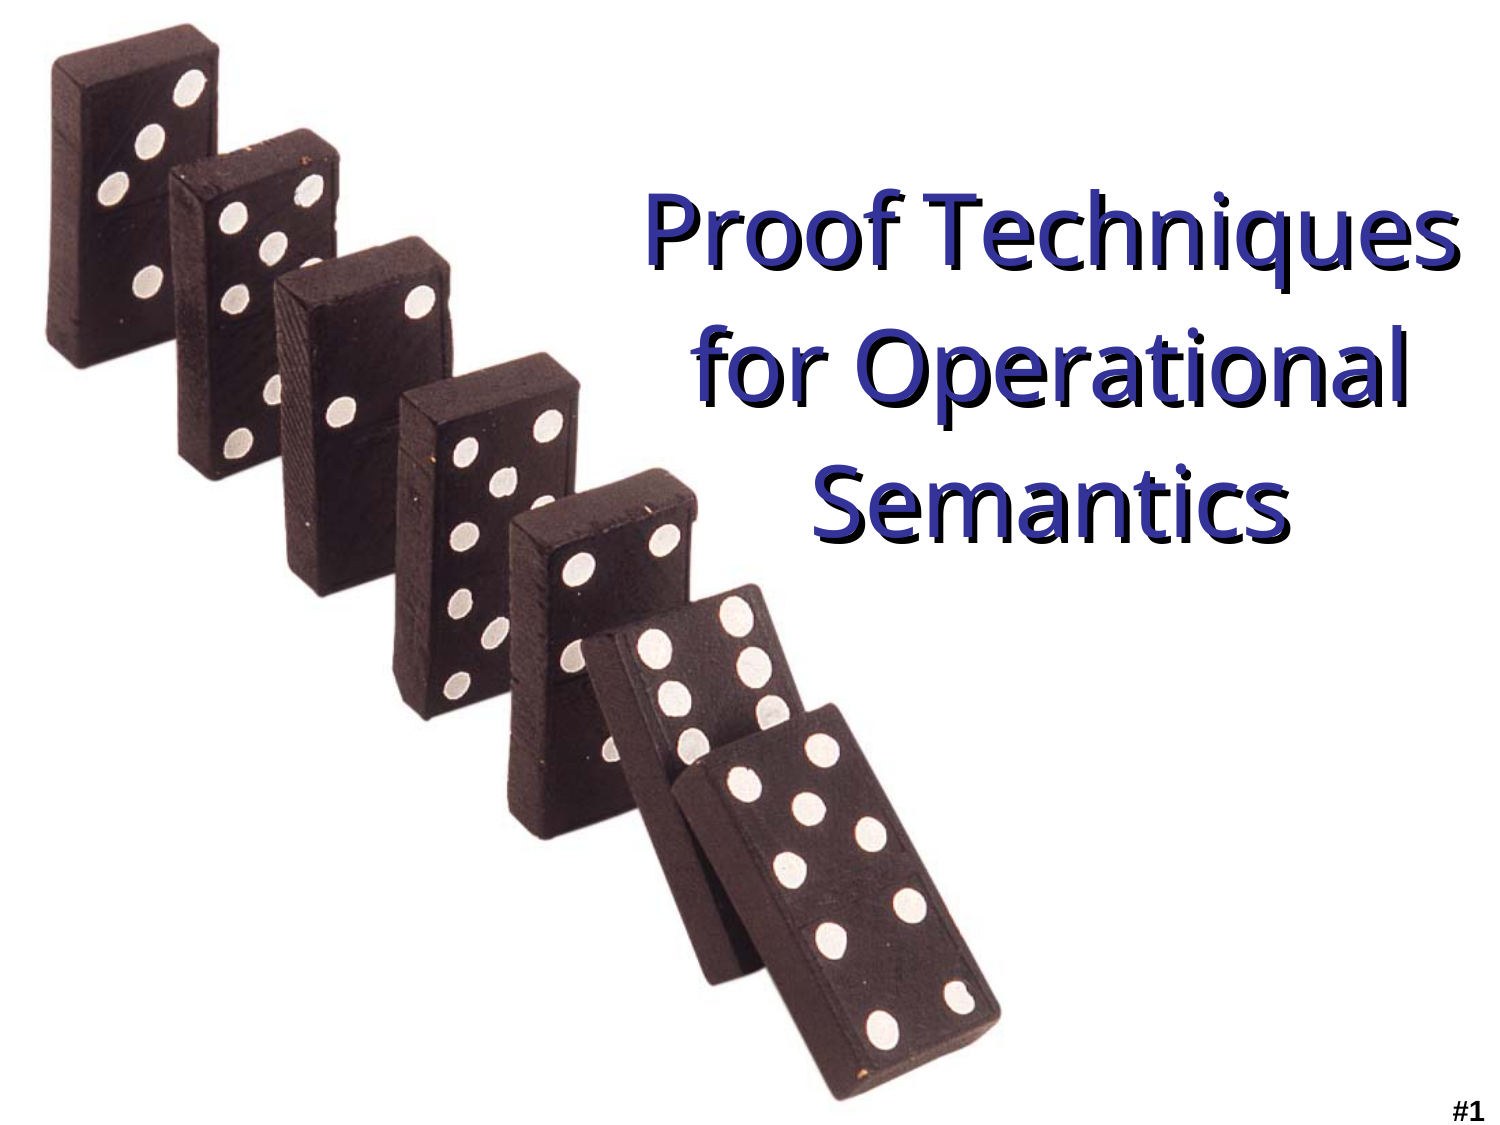

# Proof Techniques for Operational Semantics
1